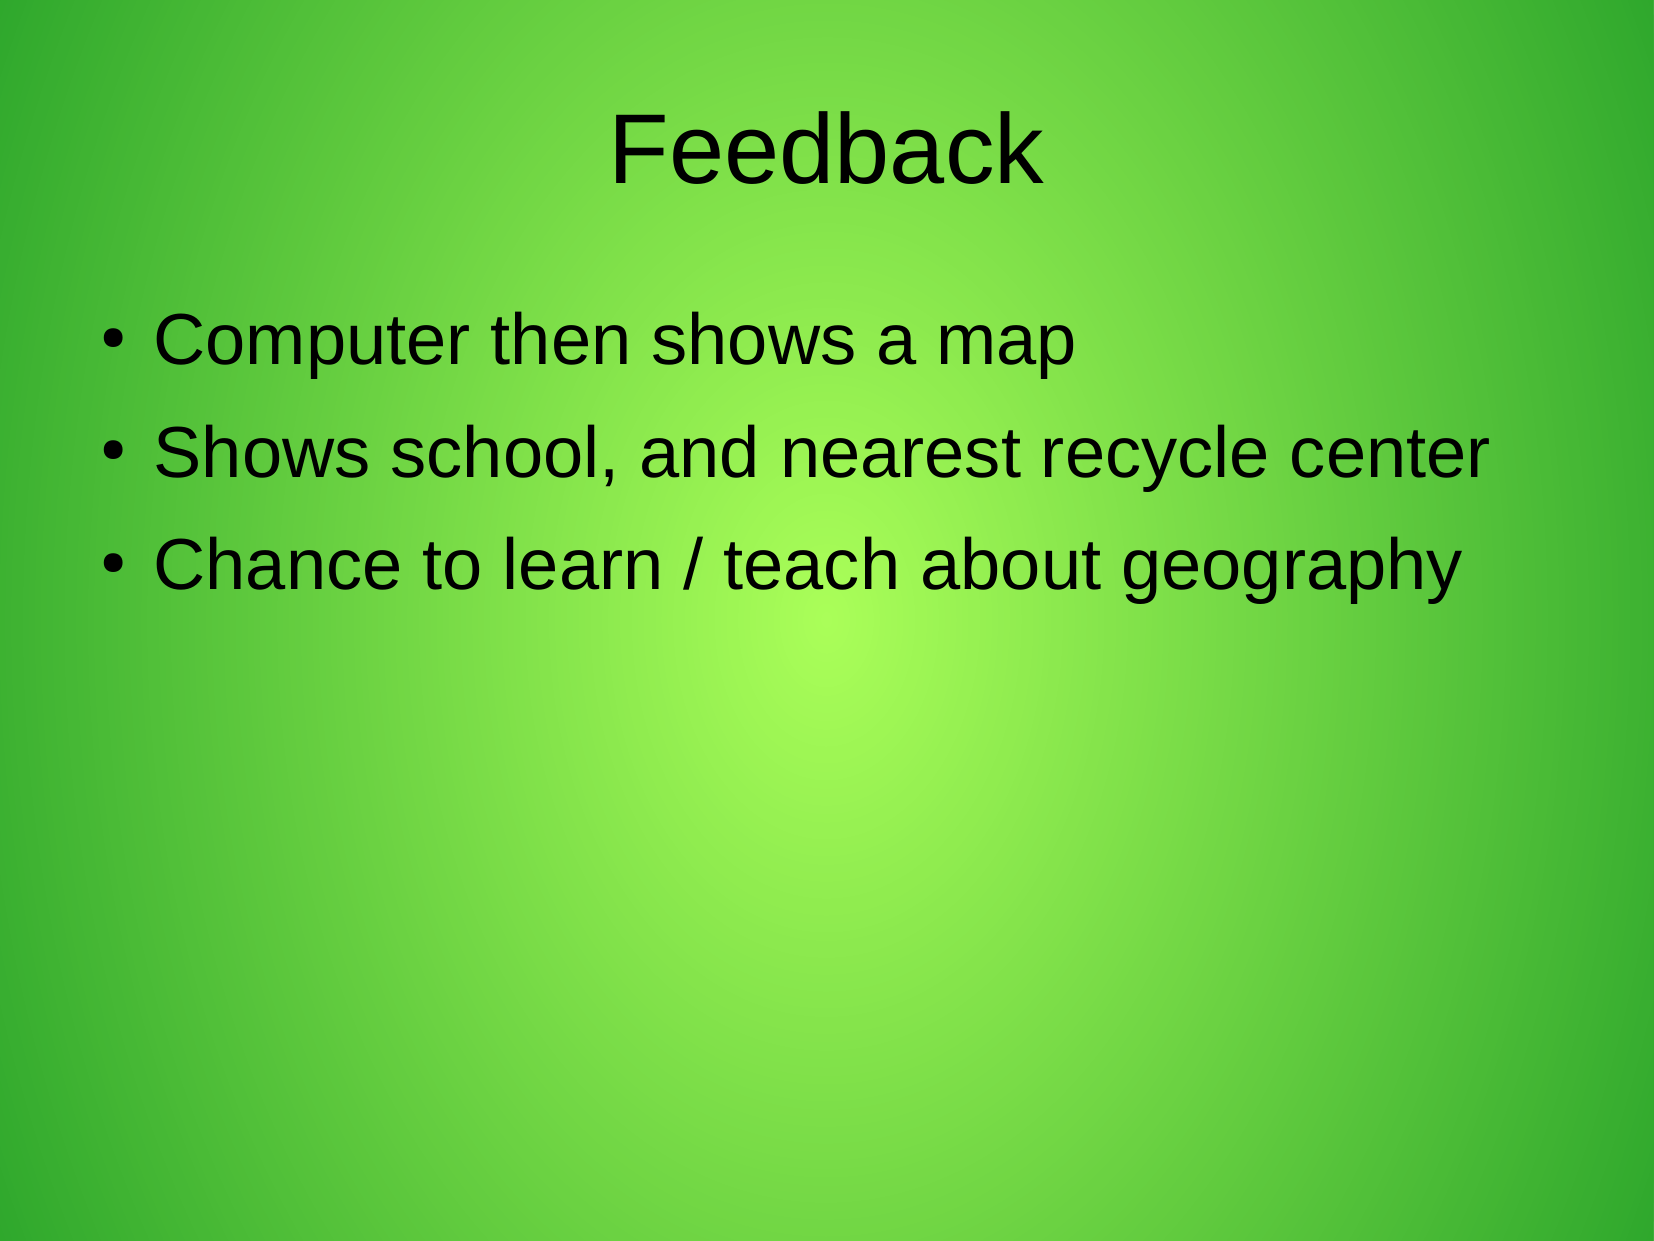

# Feedback
Computer then shows a map
Shows school, and nearest recycle center
Chance to learn / teach about geography